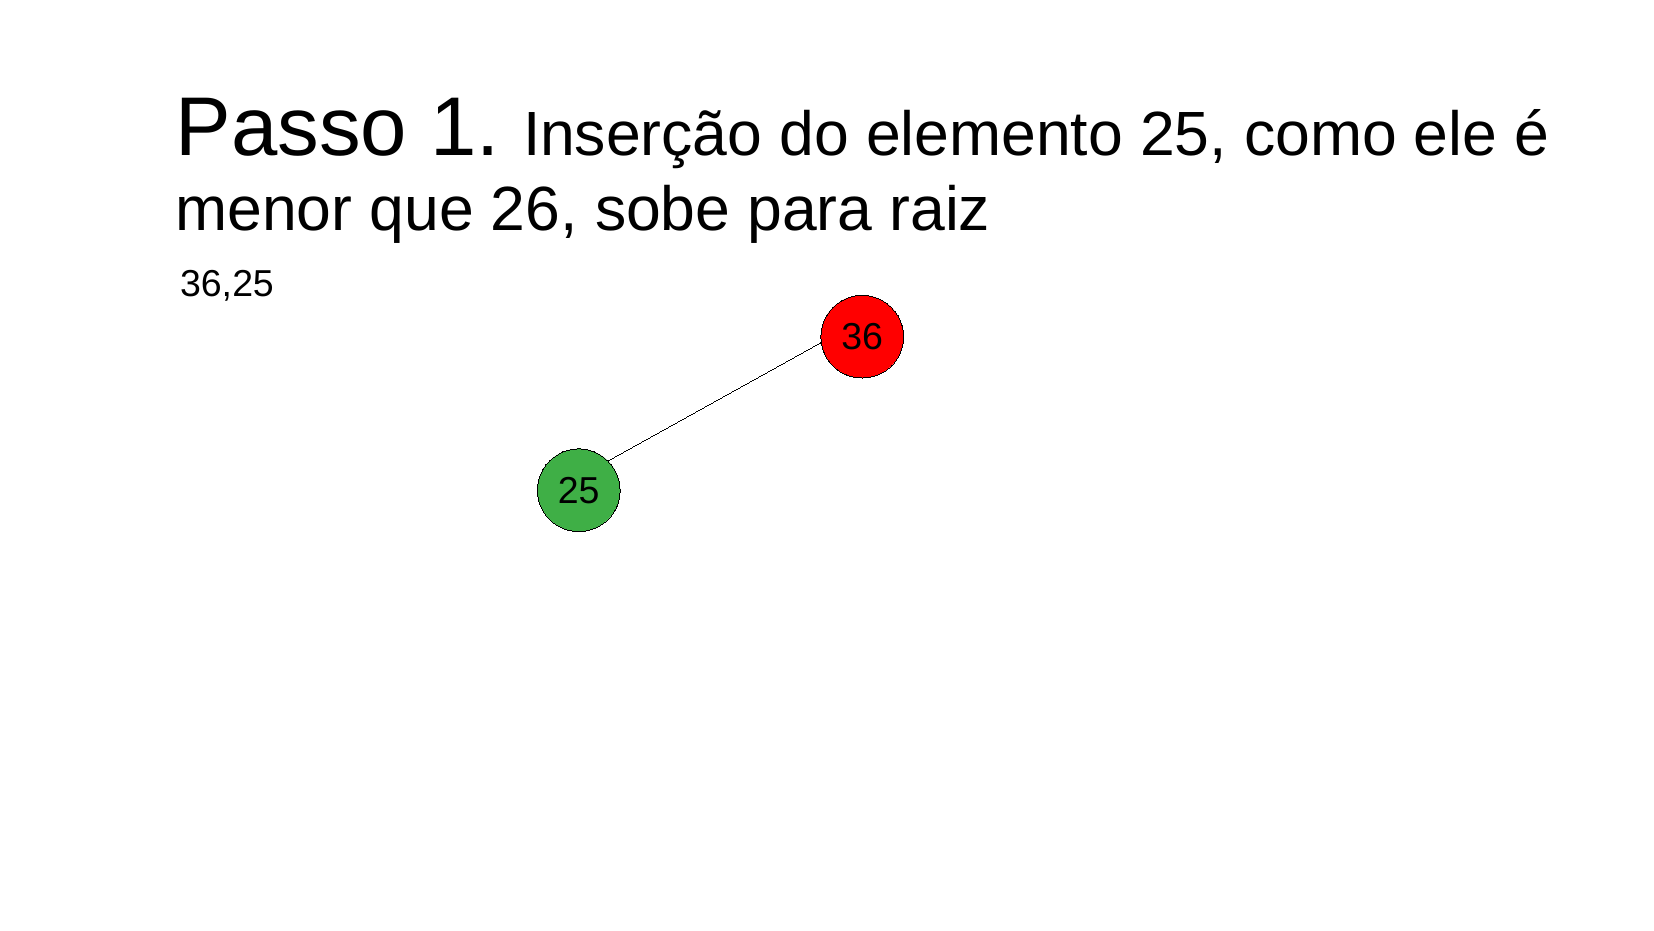

Passo 1. Inserção do elemento 25, como ele é menor que 26, sobe para raiz
36,25
36
25